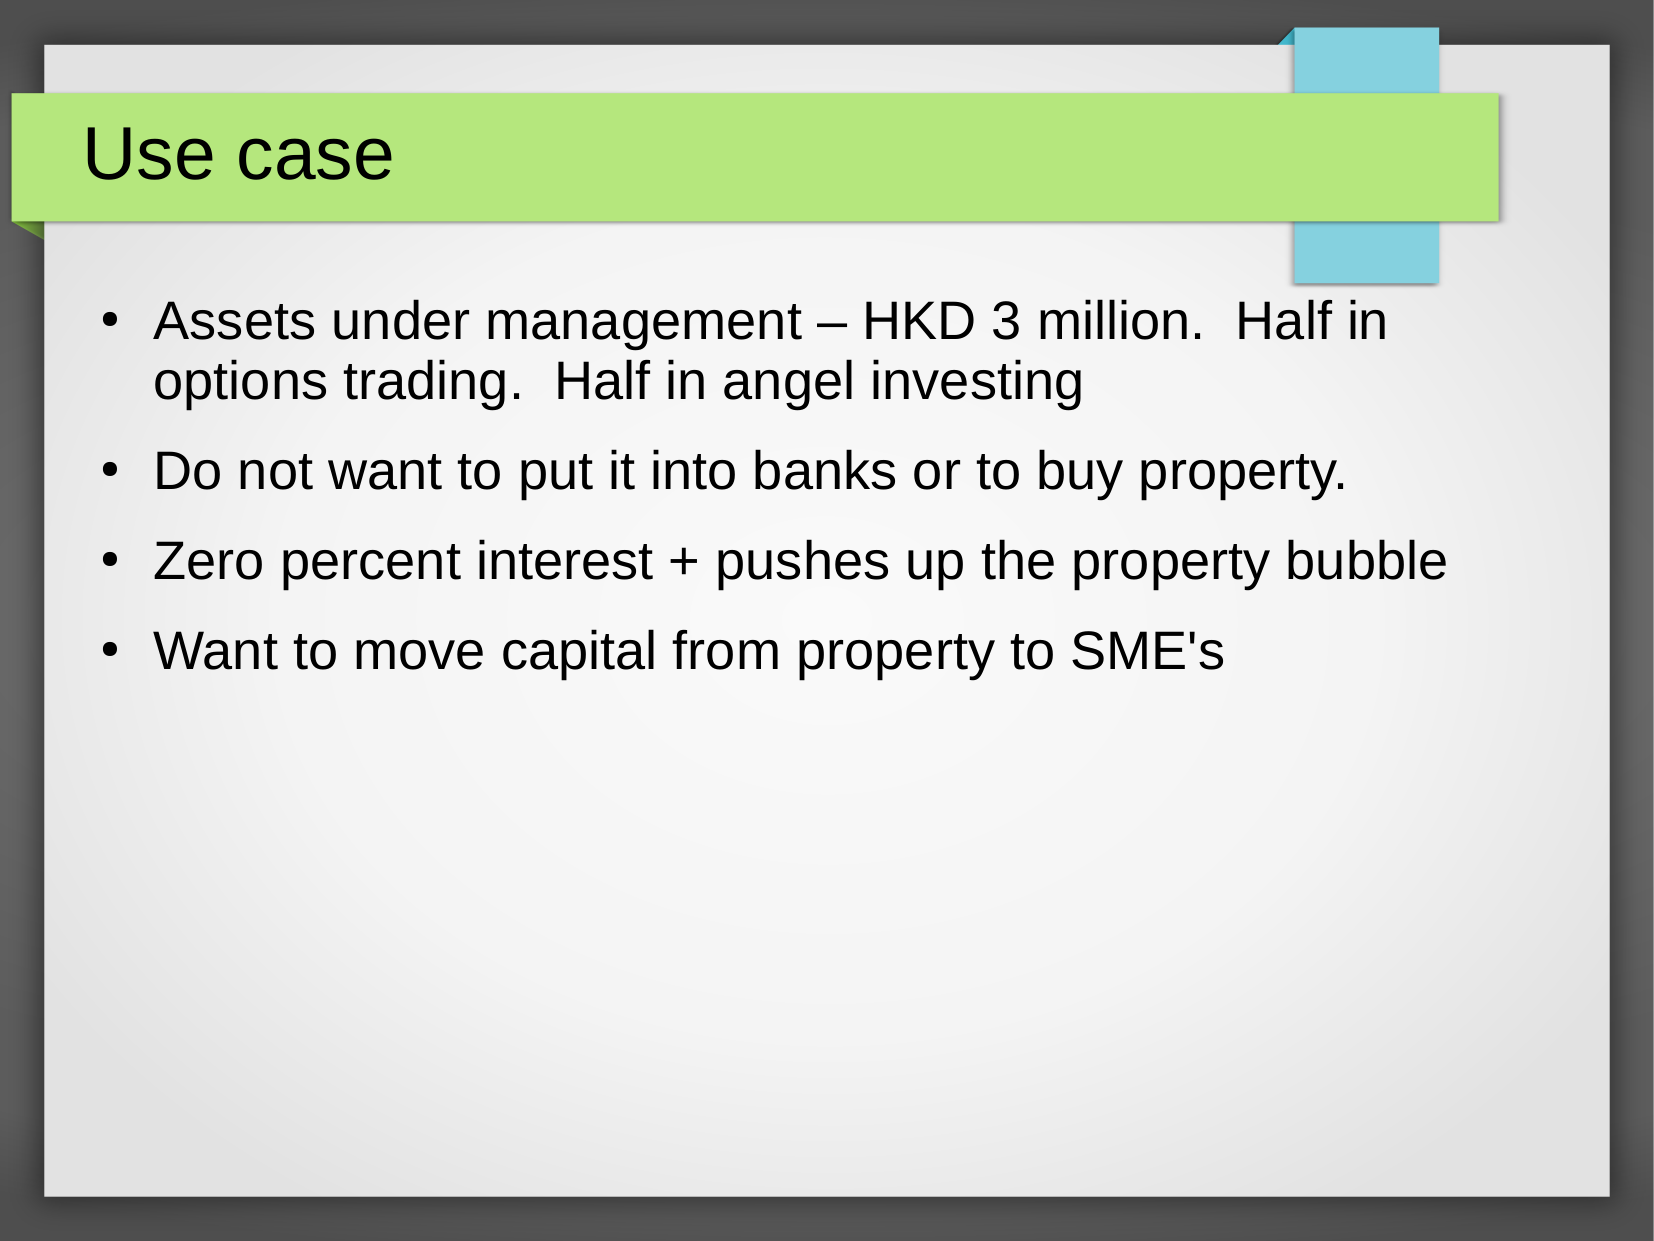

# Use case
Assets under management – HKD 3 million. Half in options trading. Half in angel investing
Do not want to put it into banks or to buy property.
Zero percent interest + pushes up the property bubble
Want to move capital from property to SME's